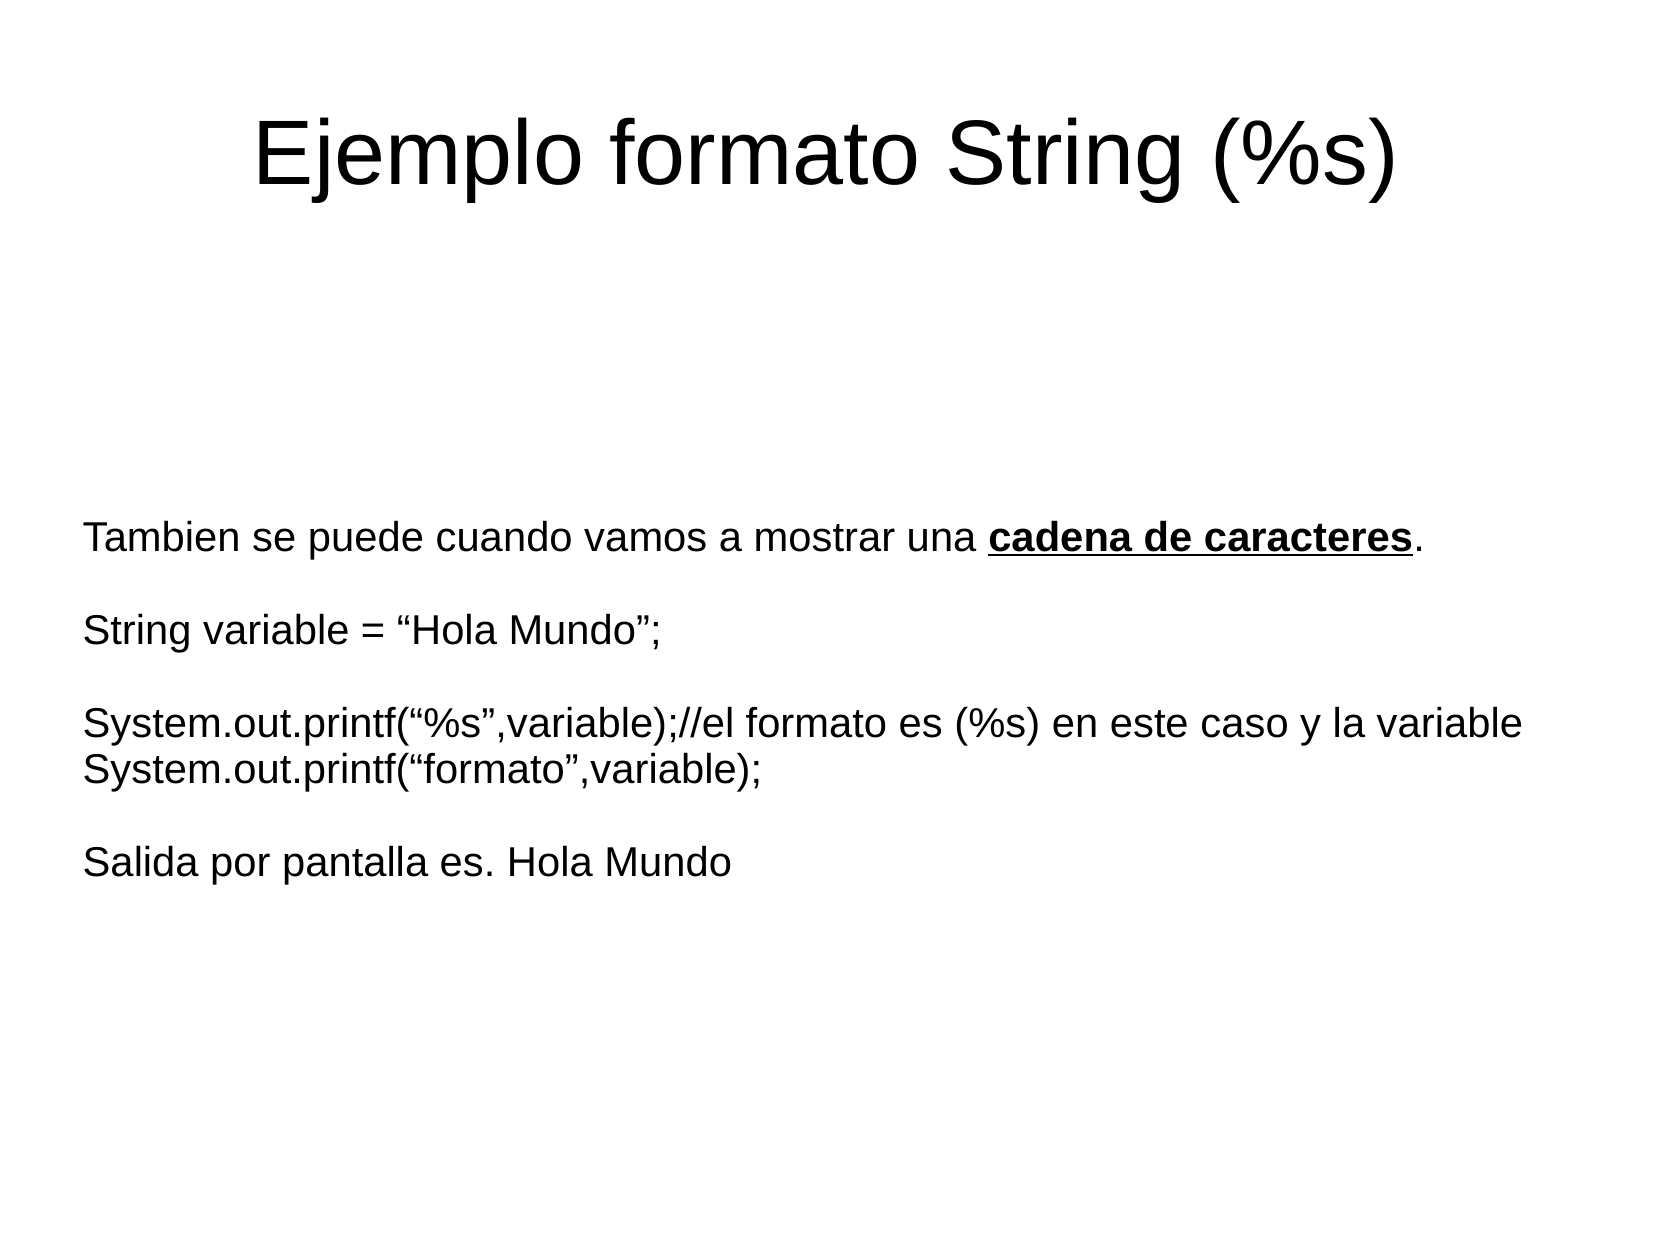

# Ejemplo formato String (%s)
Tambien se puede cuando vamos a mostrar una cadena de caracteres.
String variable = “Hola Mundo”;
System.out.printf(“%s”,variable);//el formato es (%s) en este caso y la variable
System.out.printf(“formato”,variable);
Salida por pantalla es. Hola Mundo